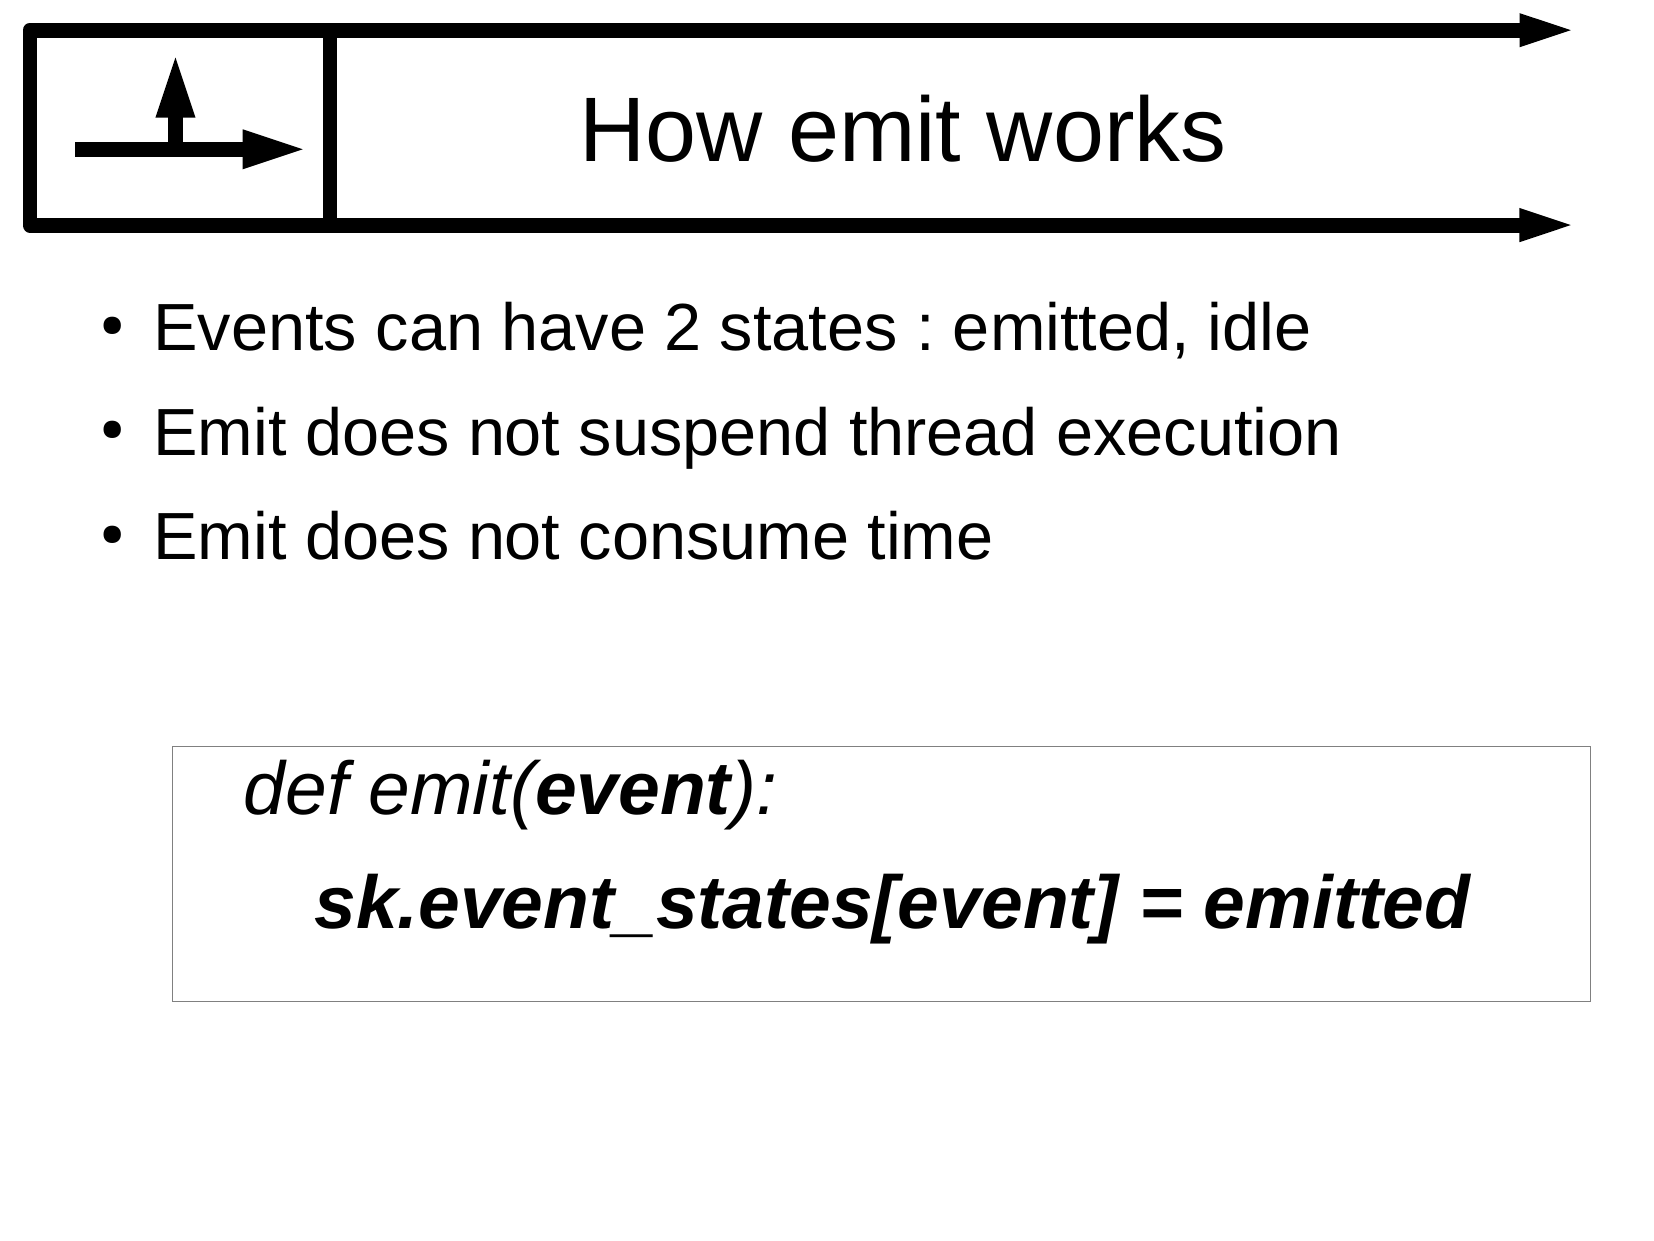

# How emit works
Events can have 2 states : emitted, idle
Emit does not suspend thread execution
Emit does not consume time
def emit(event):
sk.event_states[event] = emitted